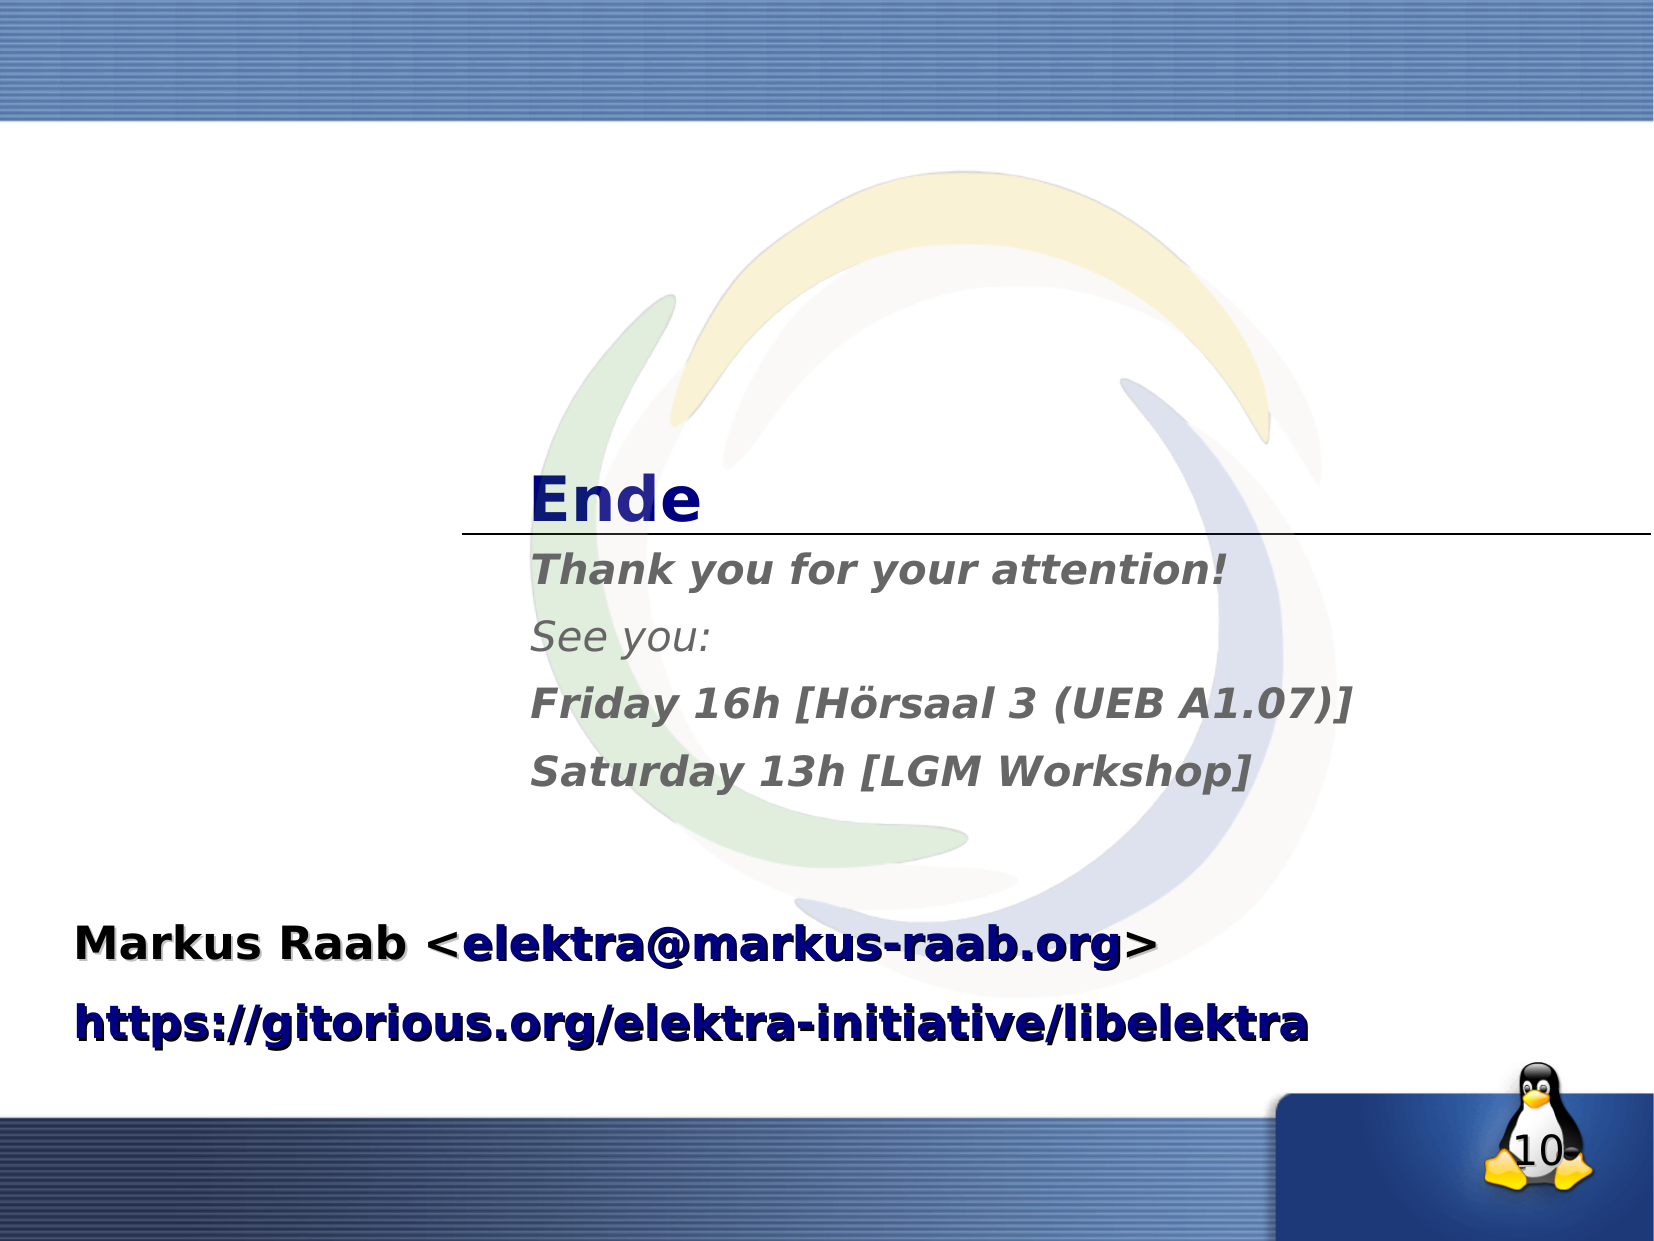

Ende
Thank you for your attention!
See you:
Friday 16h [Hörsaal 3 (UEB A1.07)]
Saturday 13h [LGM Workshop]
Markus Raab <elektra@markus-raab.org>
https://gitorious.org/elektra-initiative/libelektra